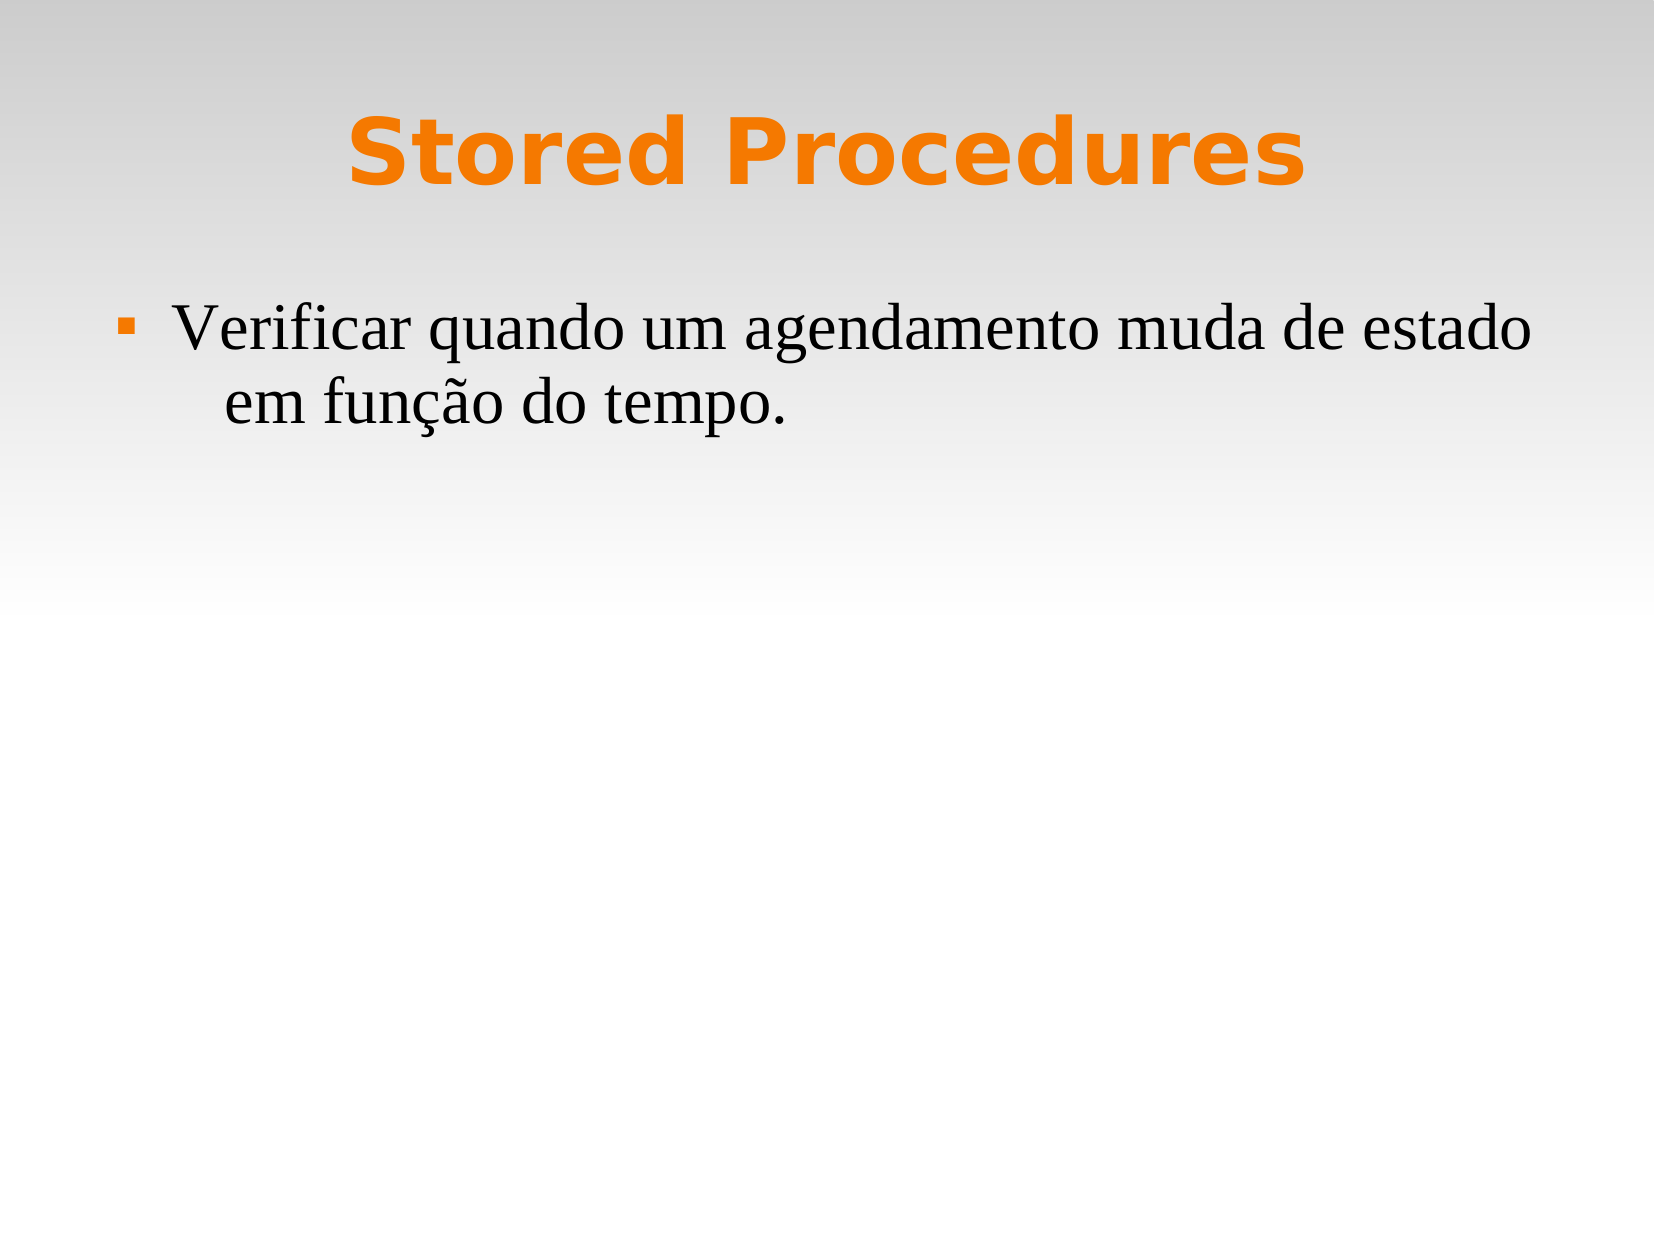

# Stored Procedures
Verificar quando um agendamento muda de estado em função do tempo.